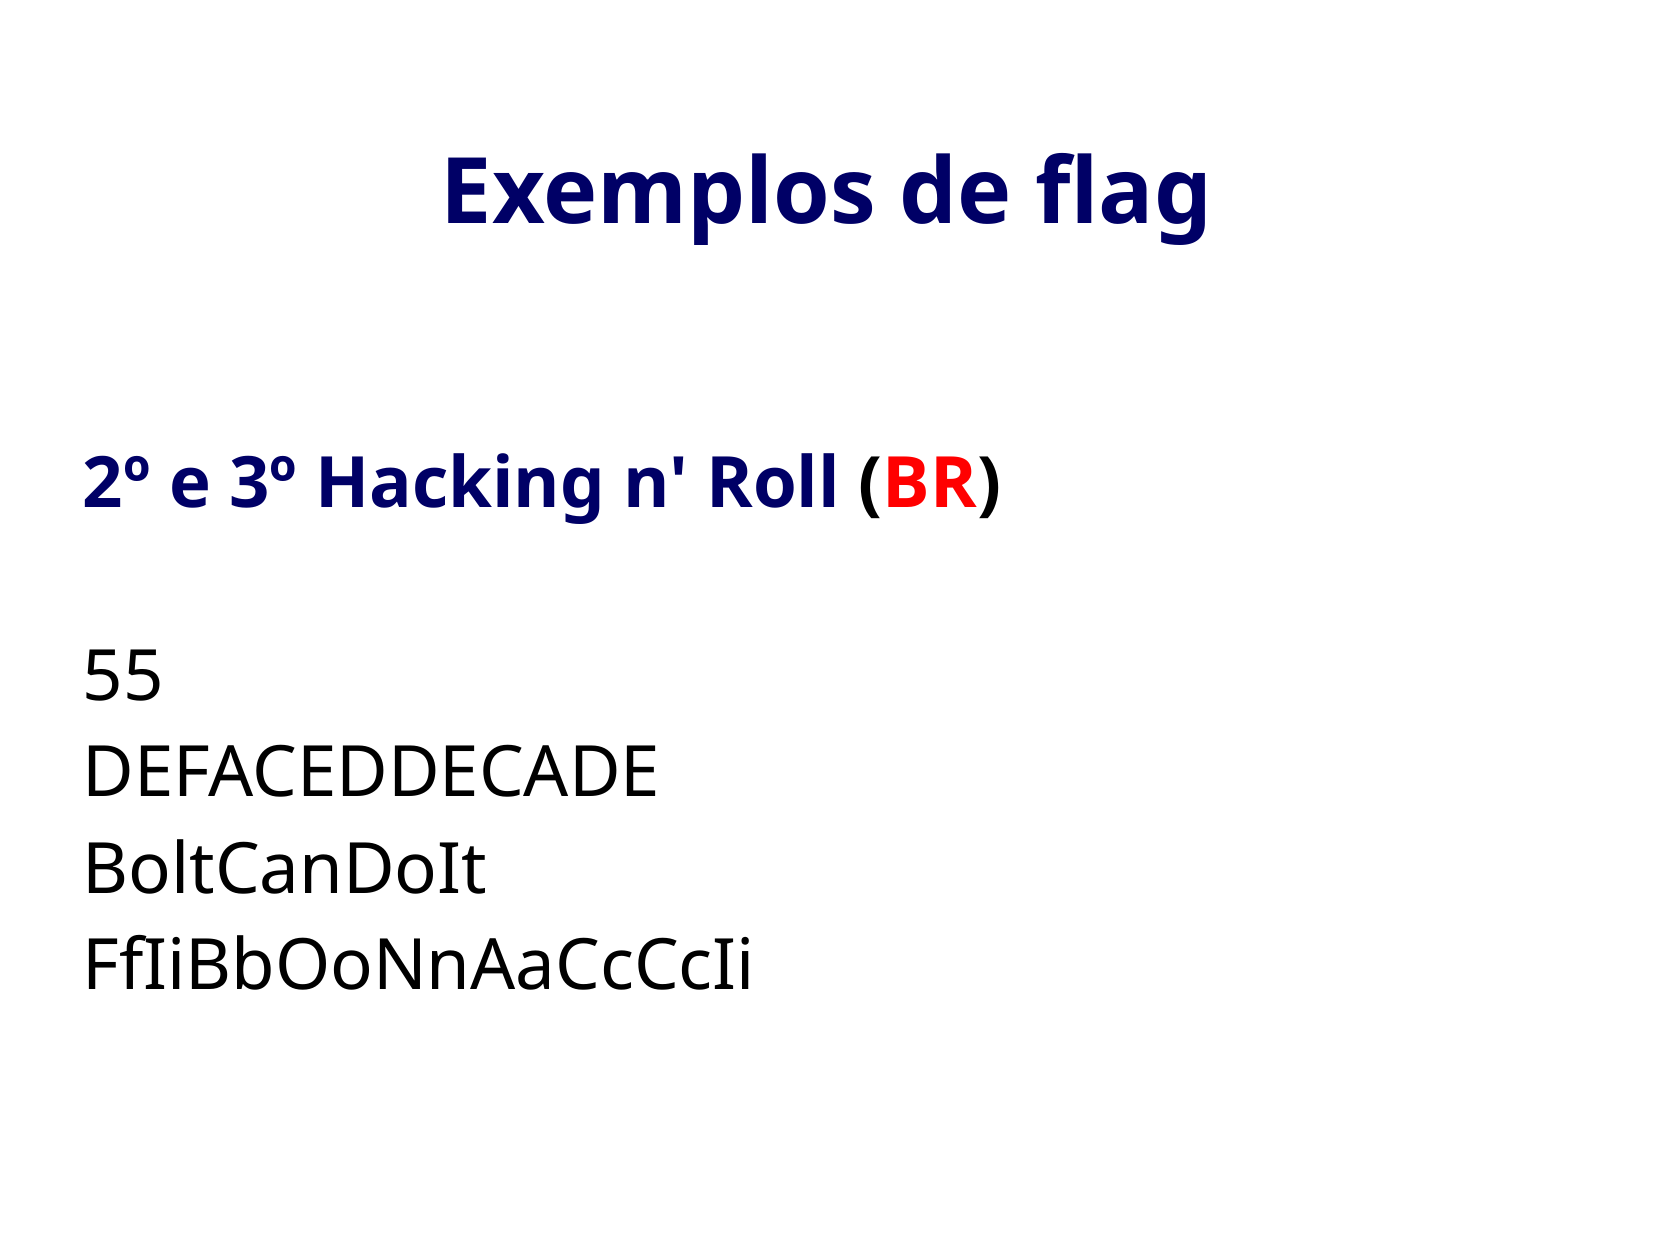

Exemplos de flag
# 2º e 3º Hacking n' Roll (BR)
55
DEFACEDDECADE
BoltCanDoIt
FfIiBbOoNnAaCcCcIi